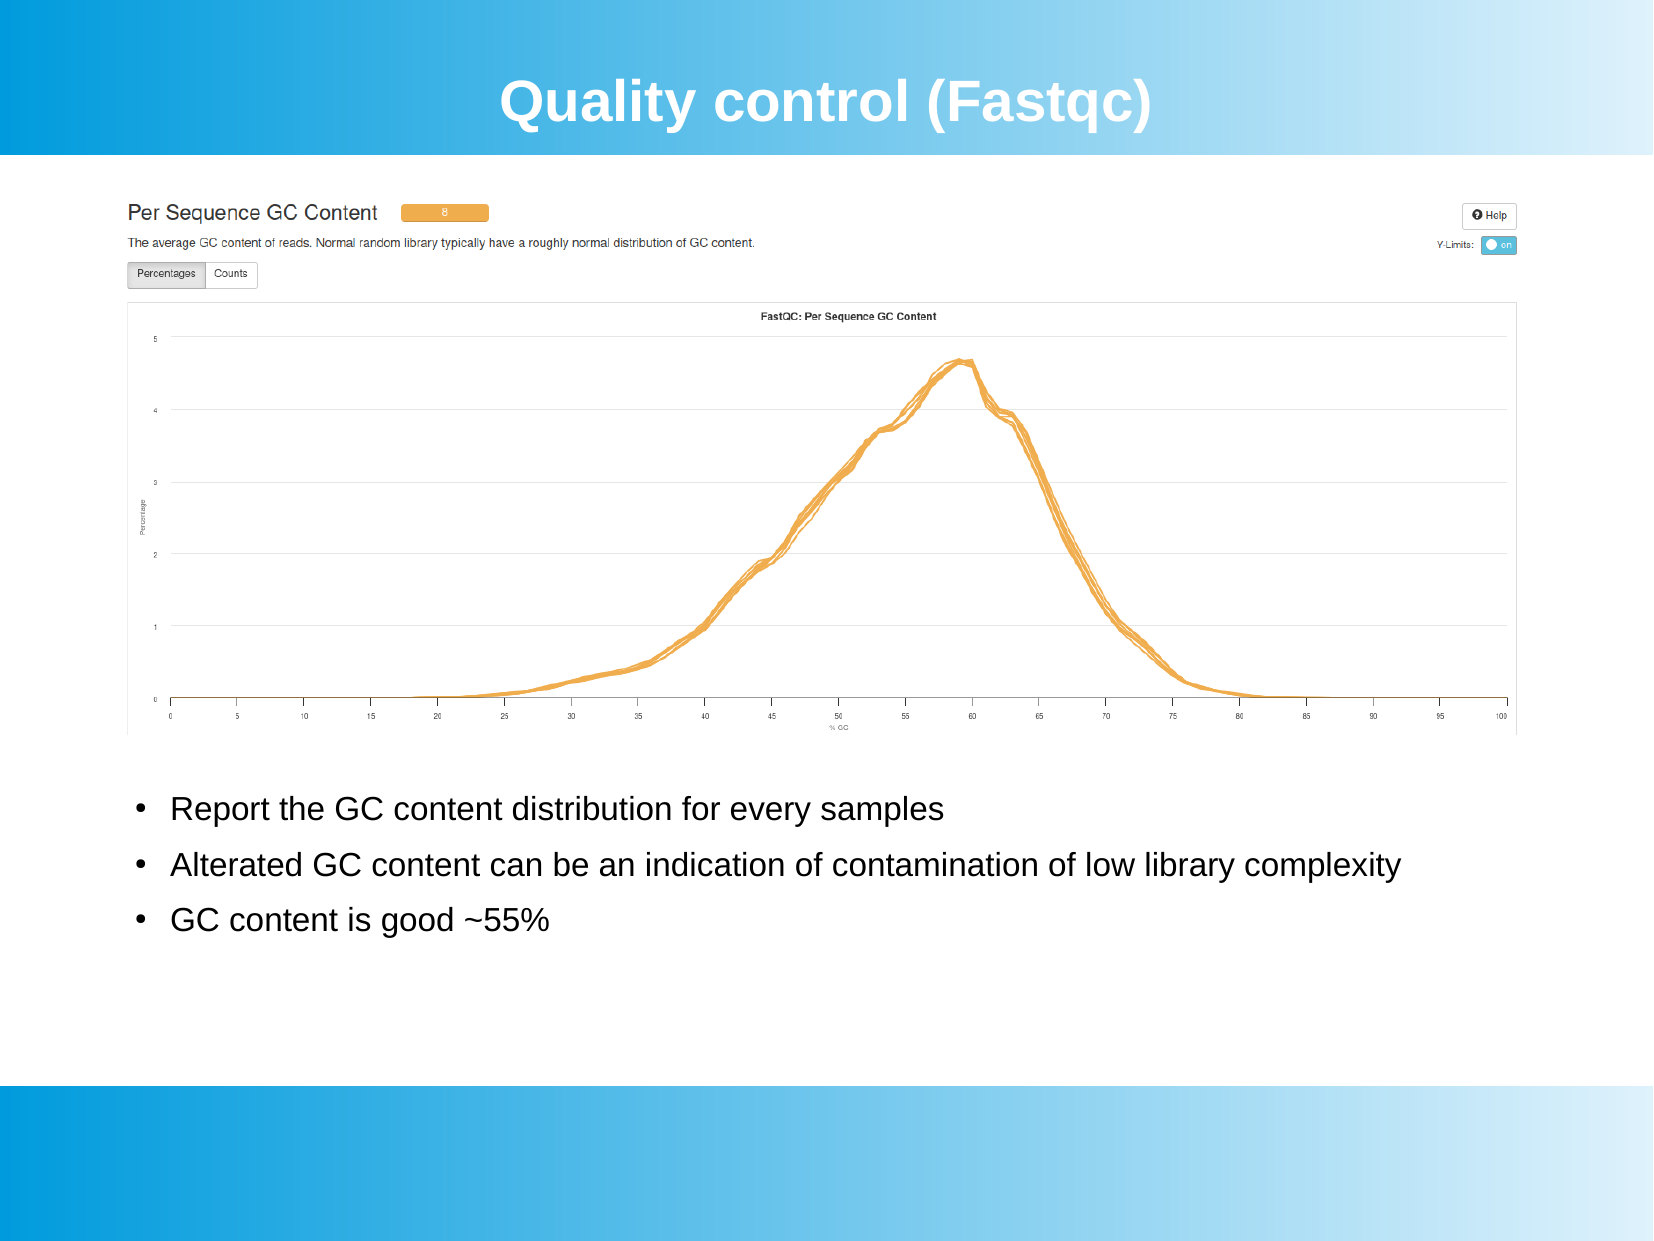

# Quality control (Fastqc)
Report the GC content distribution for every samples
Alterated GC content can be an indication of contamination of low library complexity
GC content is good ~55%